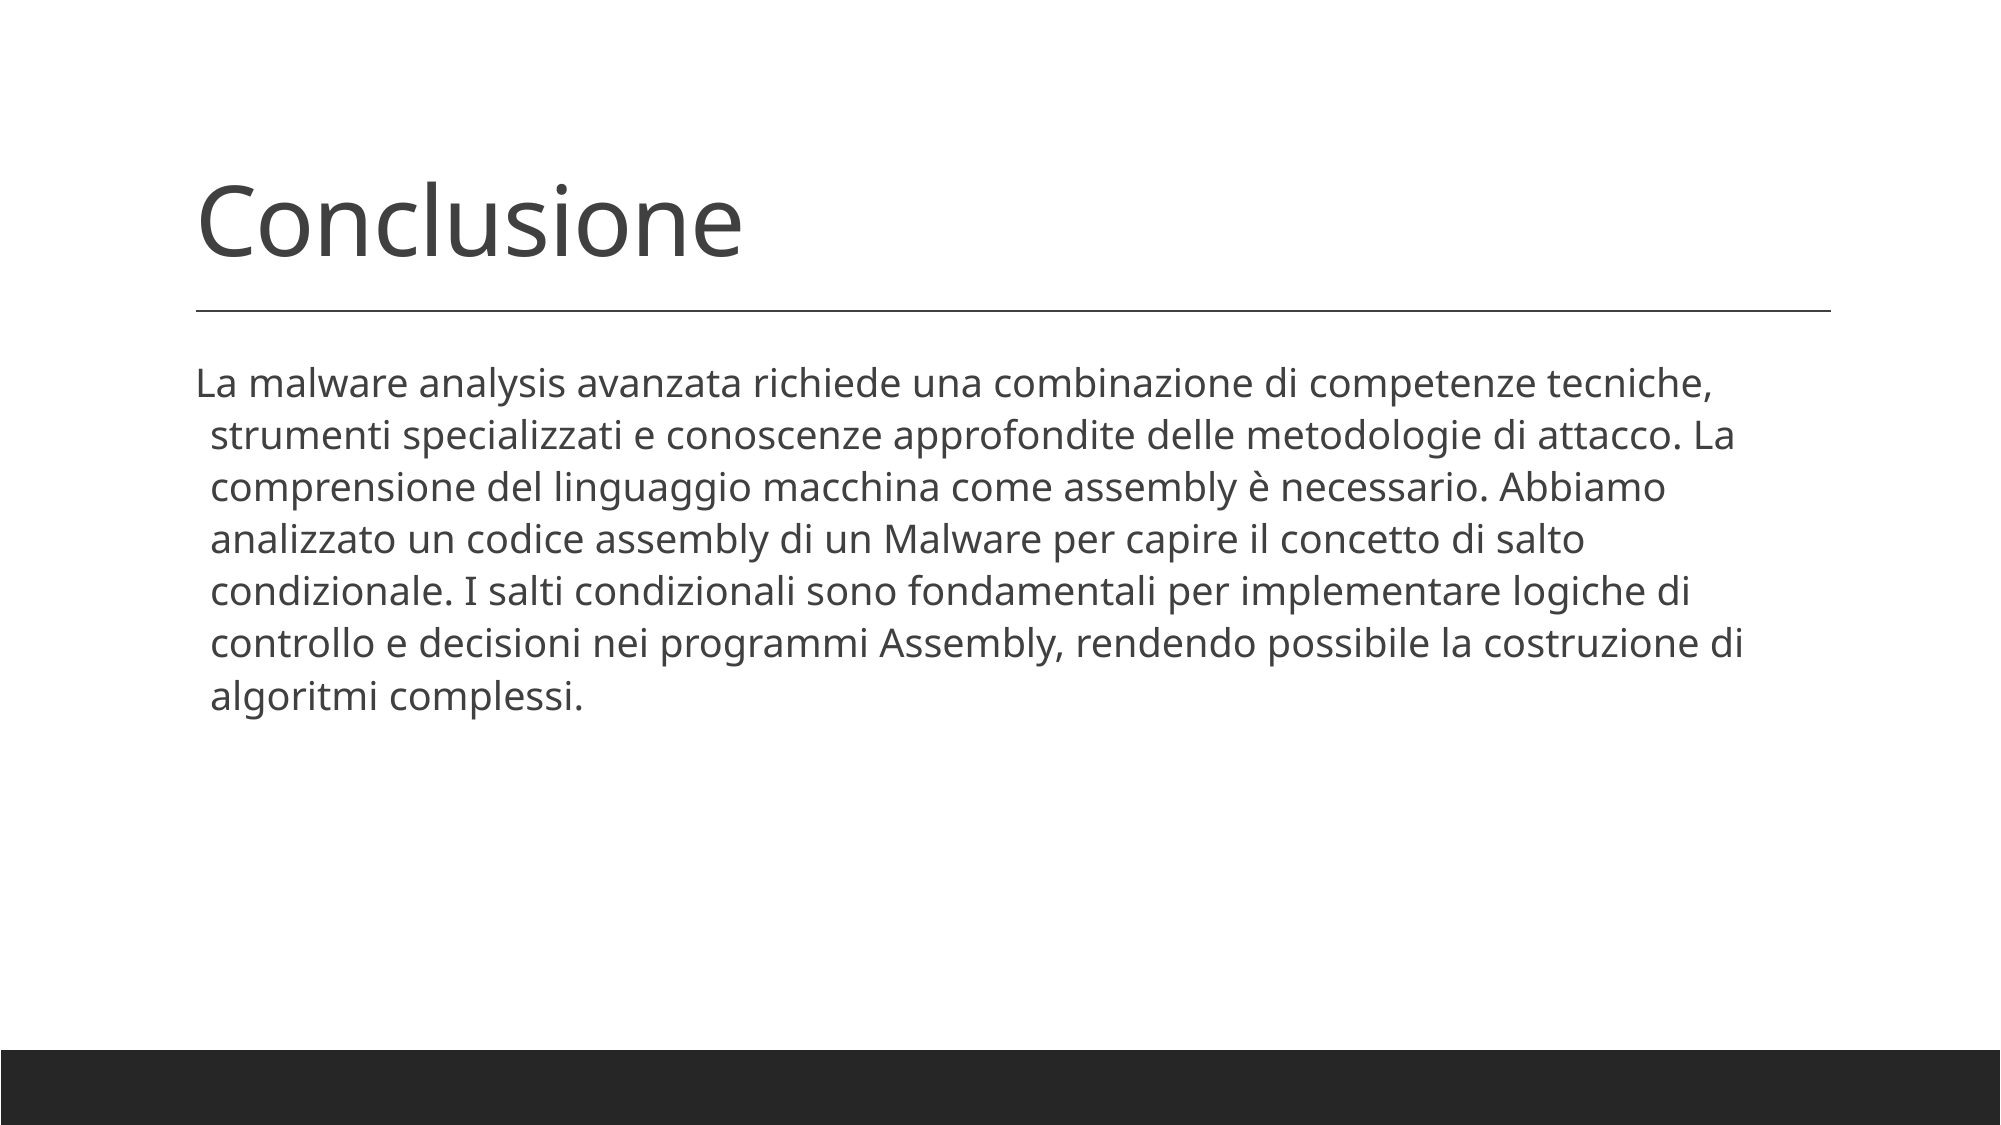

# Conclusione
La malware analysis avanzata richiede una combinazione di competenze tecniche, strumenti specializzati e conoscenze approfondite delle metodologie di attacco. La comprensione del linguaggio macchina come assembly è necessario. Abbiamo analizzato un codice assembly di un Malware per capire il concetto di salto condizionale. I salti condizionali sono fondamentali per implementare logiche di controllo e decisioni nei programmi Assembly, rendendo possibile la costruzione di algoritmi complessi.